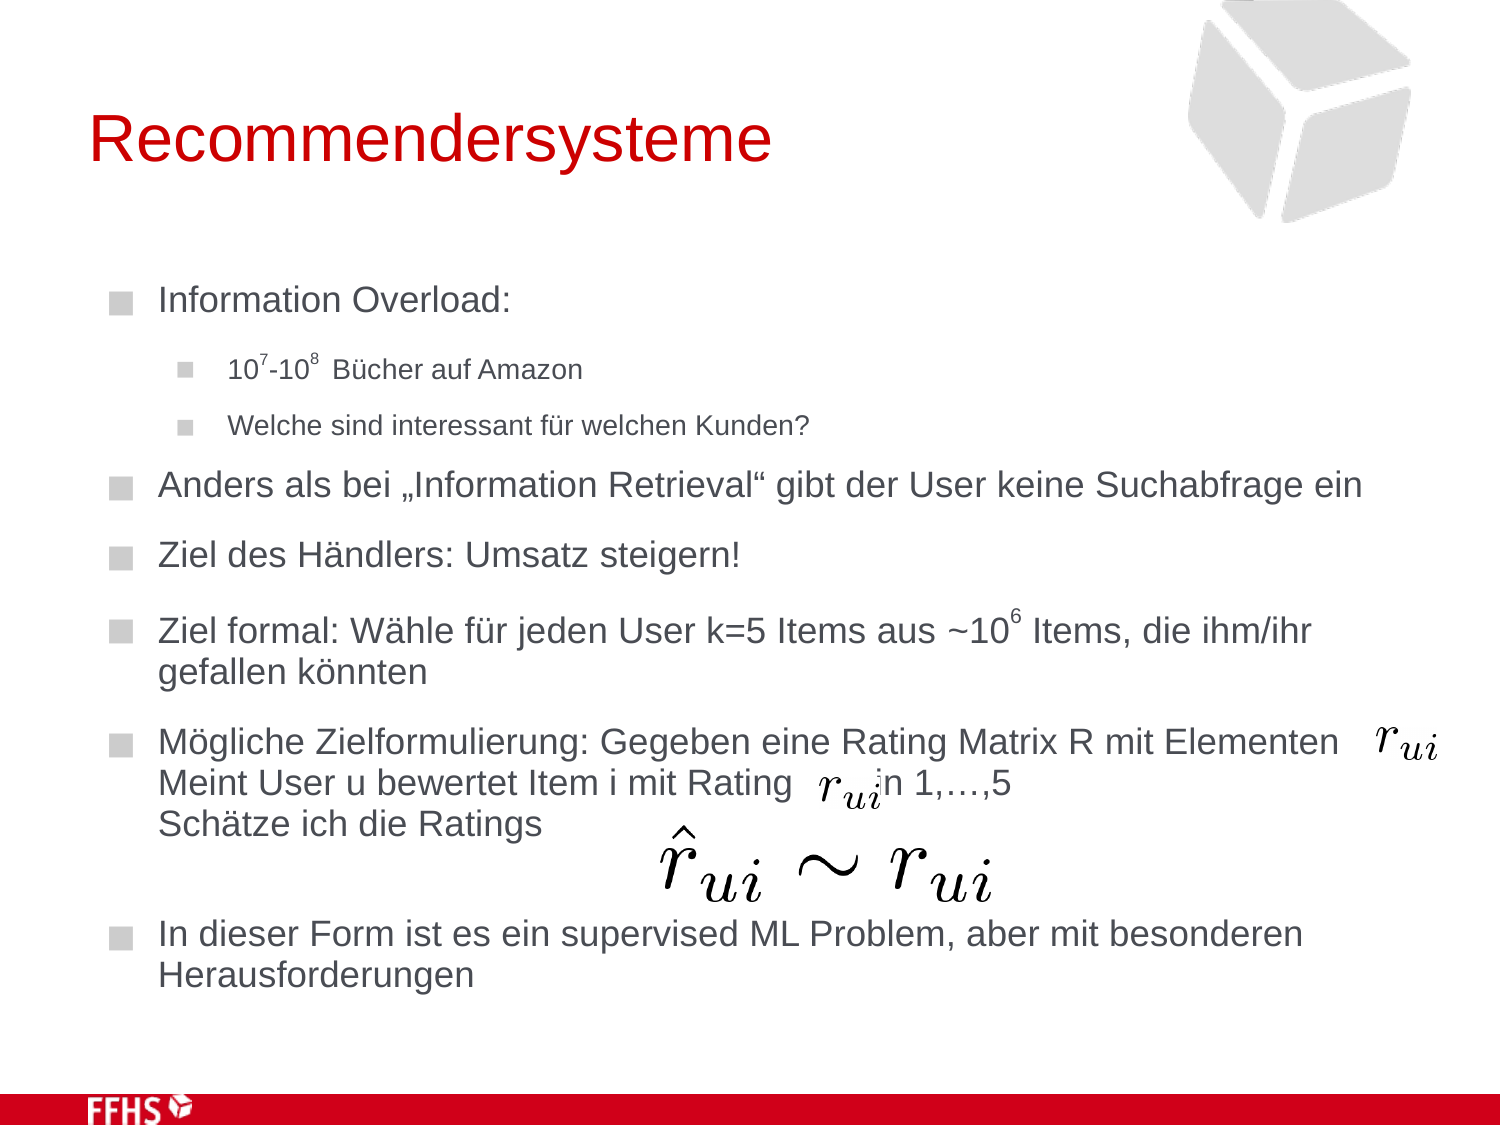

# Recommendersysteme
Information Overload:
107-108 Bücher auf Amazon
Welche sind interessant für welchen Kunden?
Anders als bei „Information Retrieval“ gibt der User keine Suchabfrage ein
Ziel des Händlers: Umsatz steigern!
Ziel formal: Wähle für jeden User k=5 Items aus ~106 Items, die ihm/ihr gefallen könnten
Mögliche Zielformulierung: Gegeben eine Rating Matrix R mit Elementen
Meint User u bewertet Item i mit Rating in 1,…,5
Schätze ich die Ratings
In dieser Form ist es ein supervised ML Problem, aber mit besonderen Herausforderungen